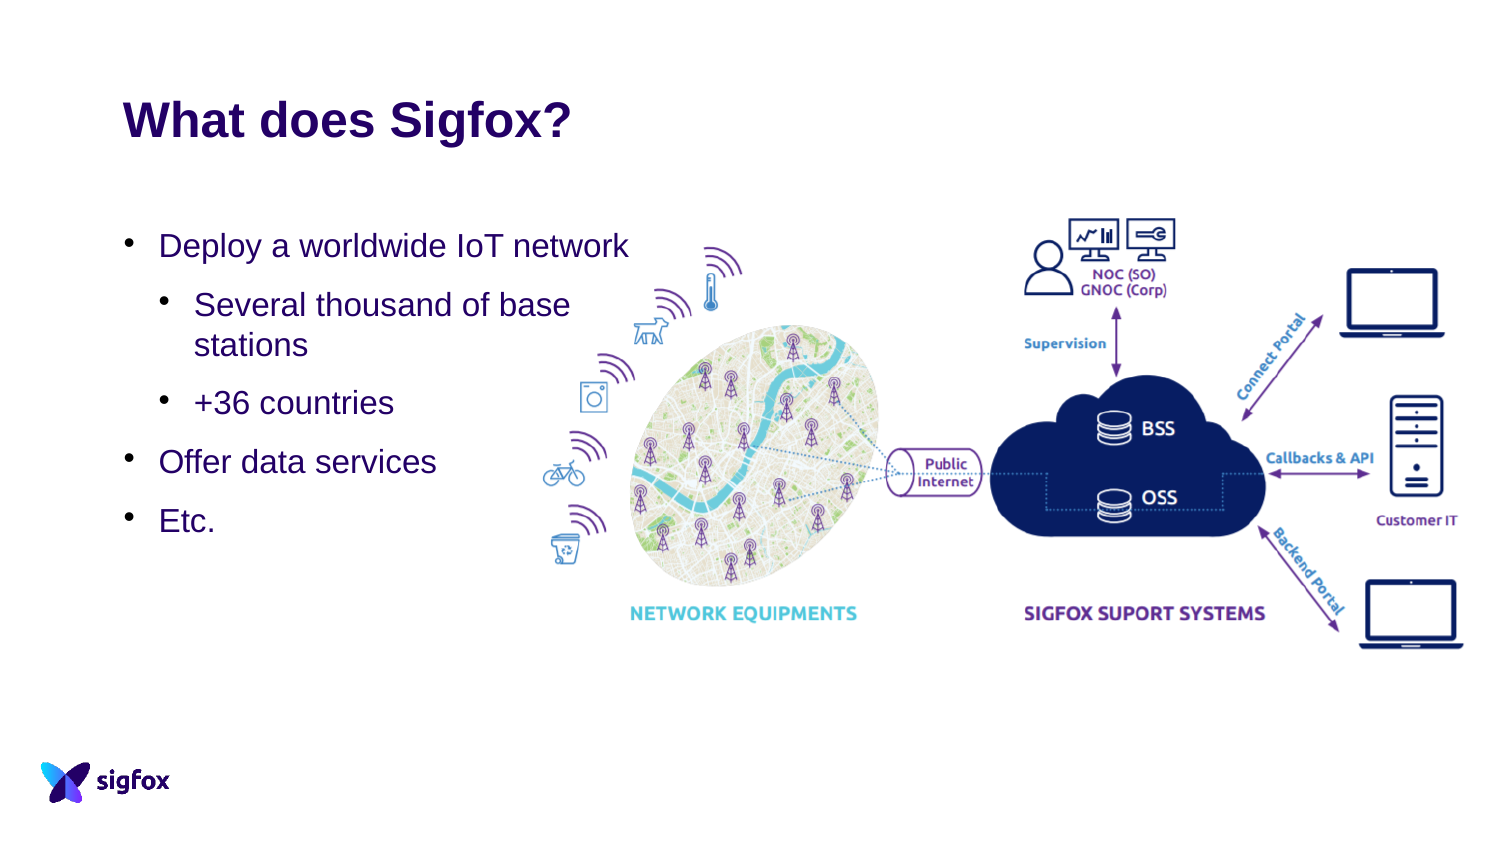

What does Sigfox?
Deploy a worldwide IoT network
Several thousand of base stations
+36 countries
Offer data services
Etc.